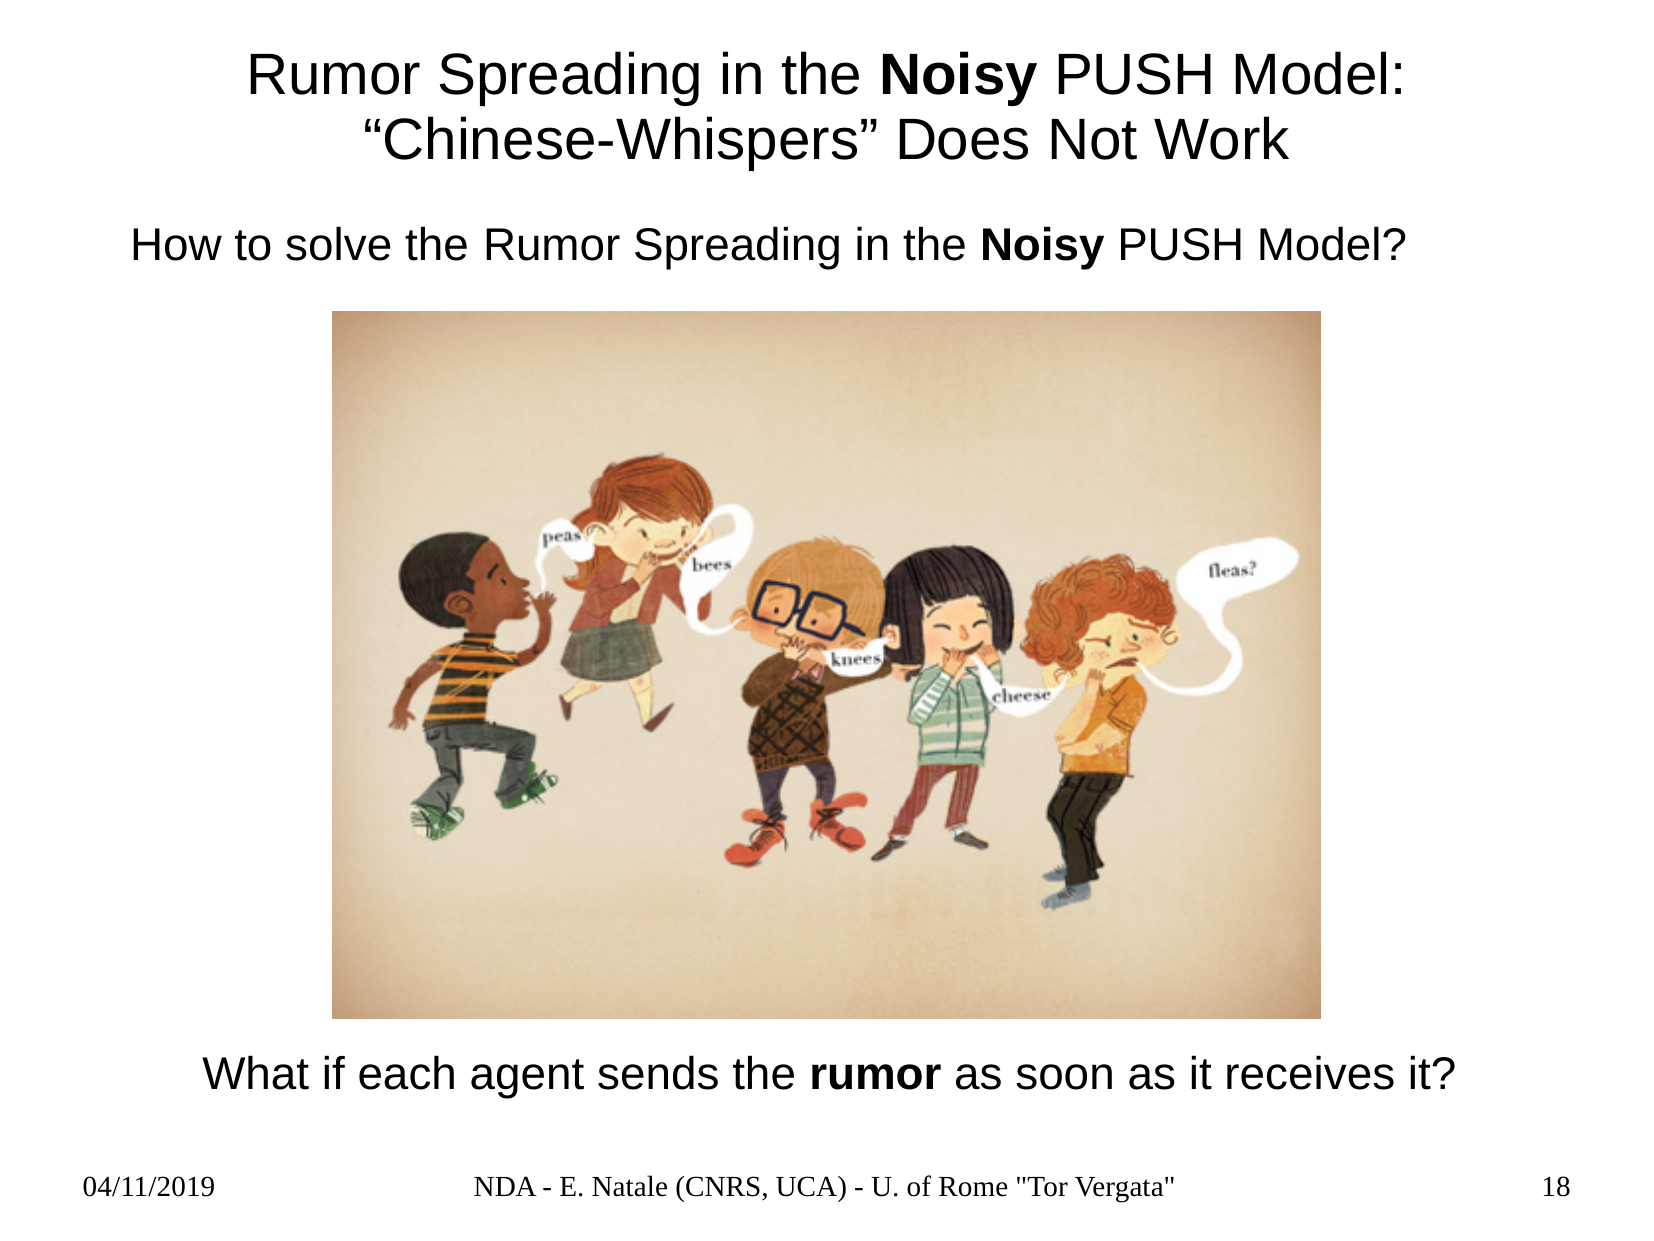

# Rumor Spreading in the Noisy PUSH Model: “Chinese-Whispers” Does Not Work
How to solve the Rumor Spreading in the Noisy PUSH Model?
What if each agent sends the rumor as soon as it receives it?
04/11/2019
NDA - E. Natale (CNRS, UCA) - U. of Rome "Tor Vergata"
18